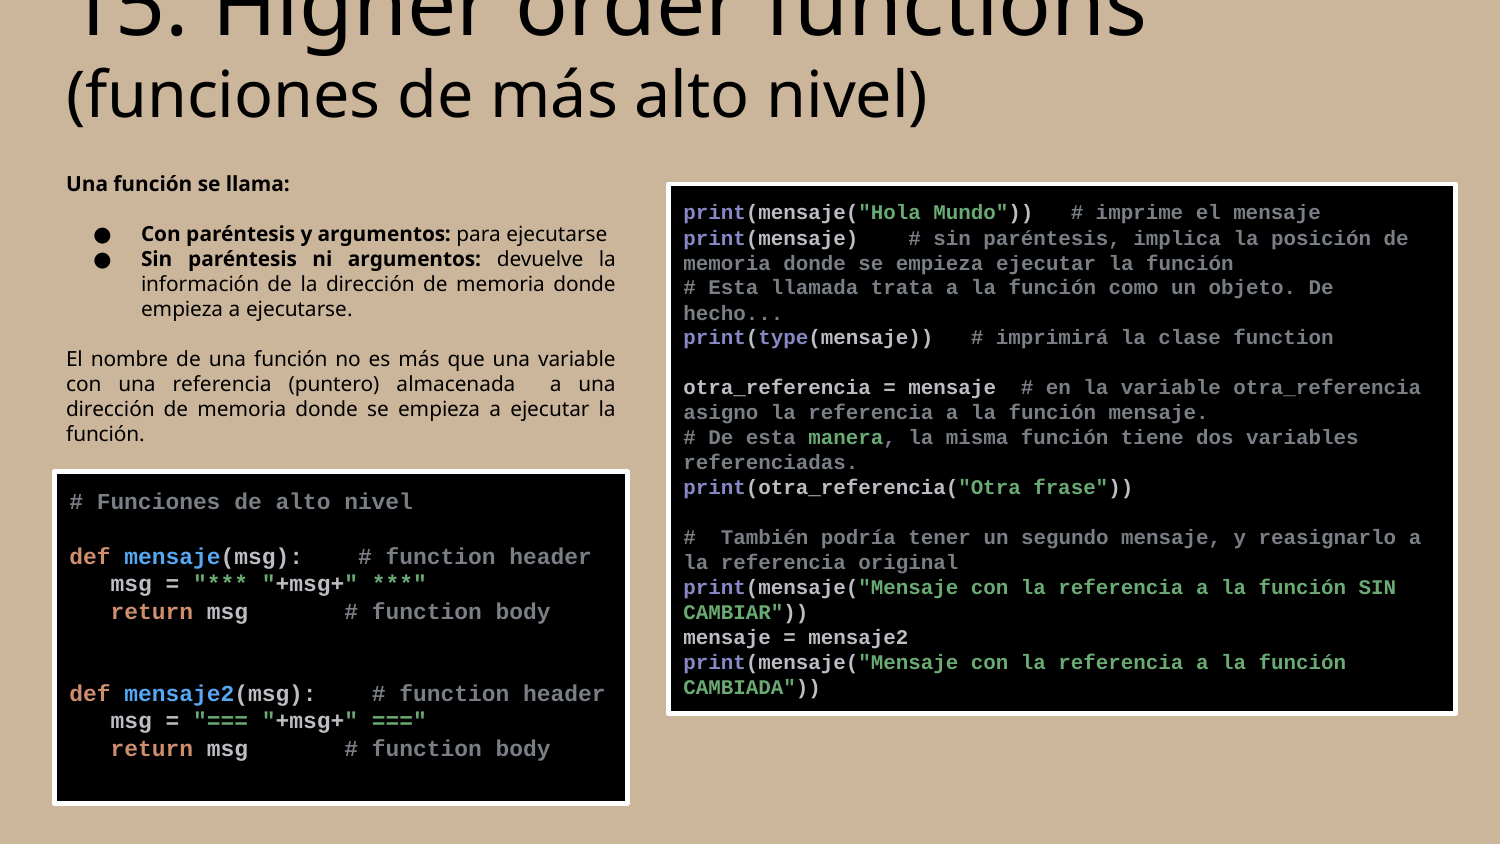

# 15. Higher order functions (funciones de más alto nivel)
Una función se llama:
Con paréntesis y argumentos: para ejecutarse
Sin paréntesis ni argumentos: devuelve la información de la dirección de memoria donde empieza a ejecutarse.
El nombre de una función no es más que una variable con una referencia (puntero) almacenada a una dirección de memoria donde se empieza a ejecutar la función.
print(mensaje("Hola Mundo")) # imprime el mensaje
print(mensaje) # sin paréntesis, implica la posición de memoria donde se empieza ejecutar la función
# Esta llamada trata a la función como un objeto. De hecho...
print(type(mensaje)) # imprimirá la clase function
otra_referencia = mensaje # en la variable otra_referencia asigno la referencia a la función mensaje.
# De esta manera, la misma función tiene dos variables referenciadas.
print(otra_referencia("Otra frase"))
# También podría tener un segundo mensaje, y reasignarlo a la referencia original
print(mensaje("Mensaje con la referencia a la función SIN CAMBIAR"))
mensaje = mensaje2
print(mensaje("Mensaje con la referencia a la función CAMBIADA"))
# Funciones de alto nivel
def mensaje(msg): # function header
 msg = "*** "+msg+" ***"
 return msg # function body
def mensaje2(msg): # function header
 msg = "=== "+msg+" ==="
 return msg # function body